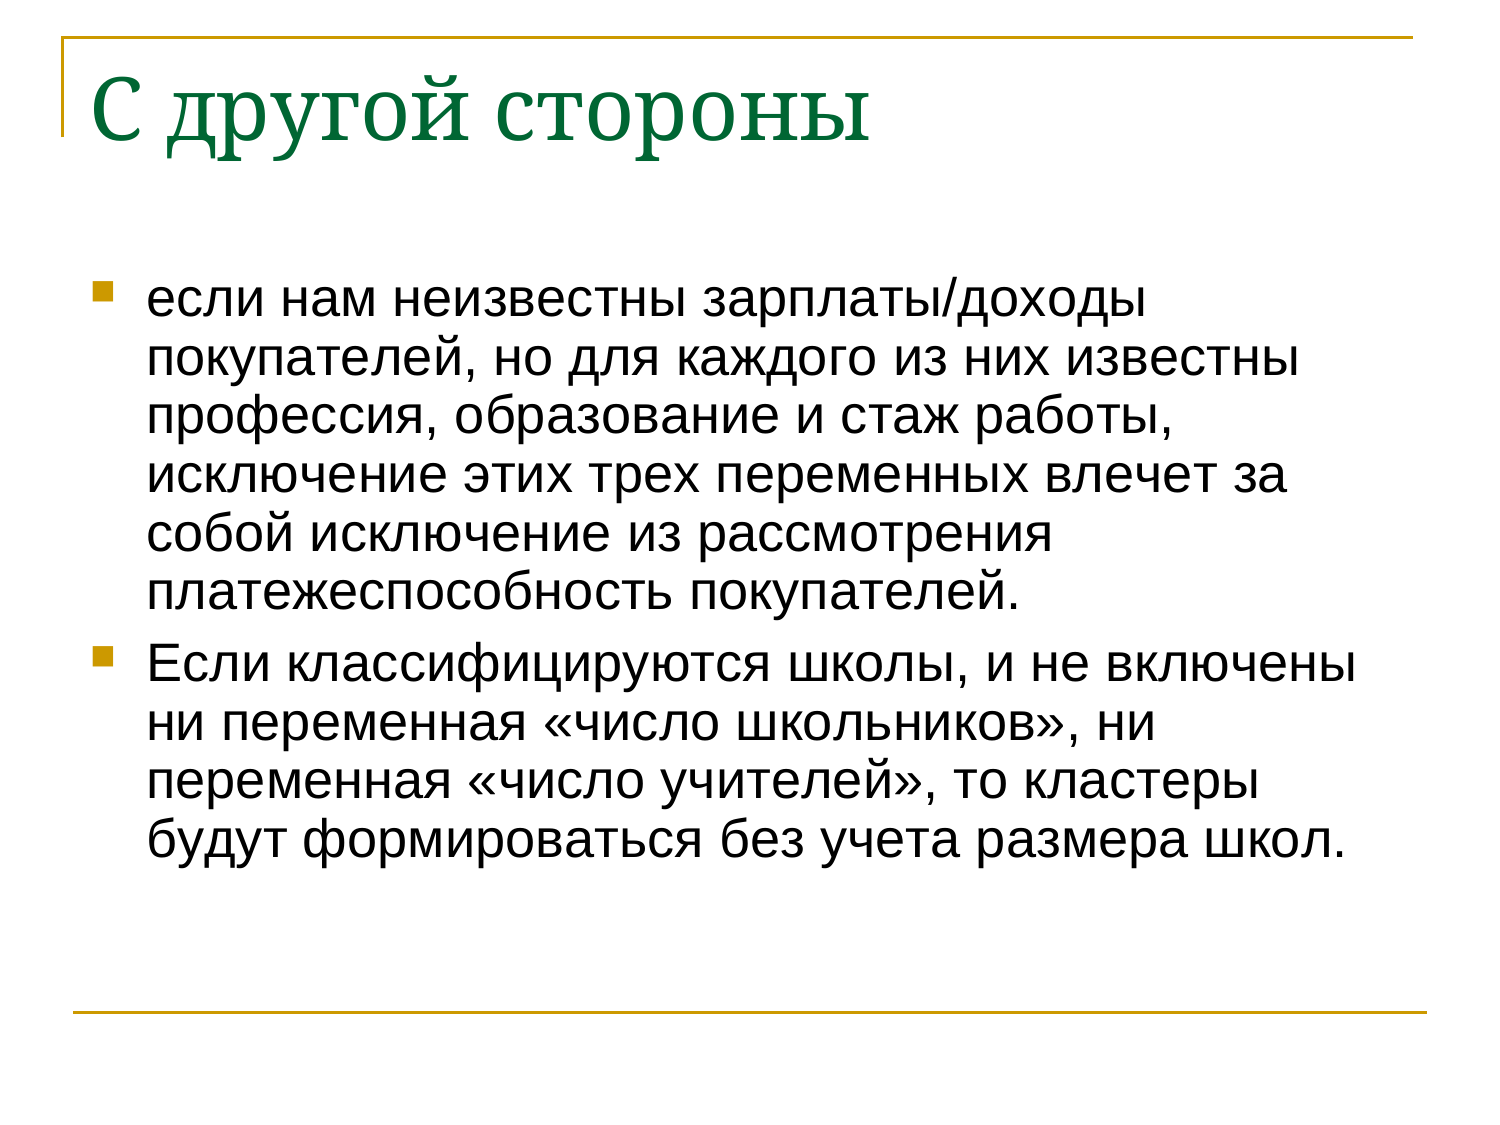

# С другой стороны
если нам неизвестны зарплаты/доходы покупателей, но для каждого из них известны профессия, образование и стаж работы, исключение этих трех переменных влечет за собой исключение из рассмотрения платежеспособность покупателей.
Если классифицируются школы, и не включены ни переменная «число школьников», ни переменная «число учителей», то кластеры будут формироваться без учета размера школ.